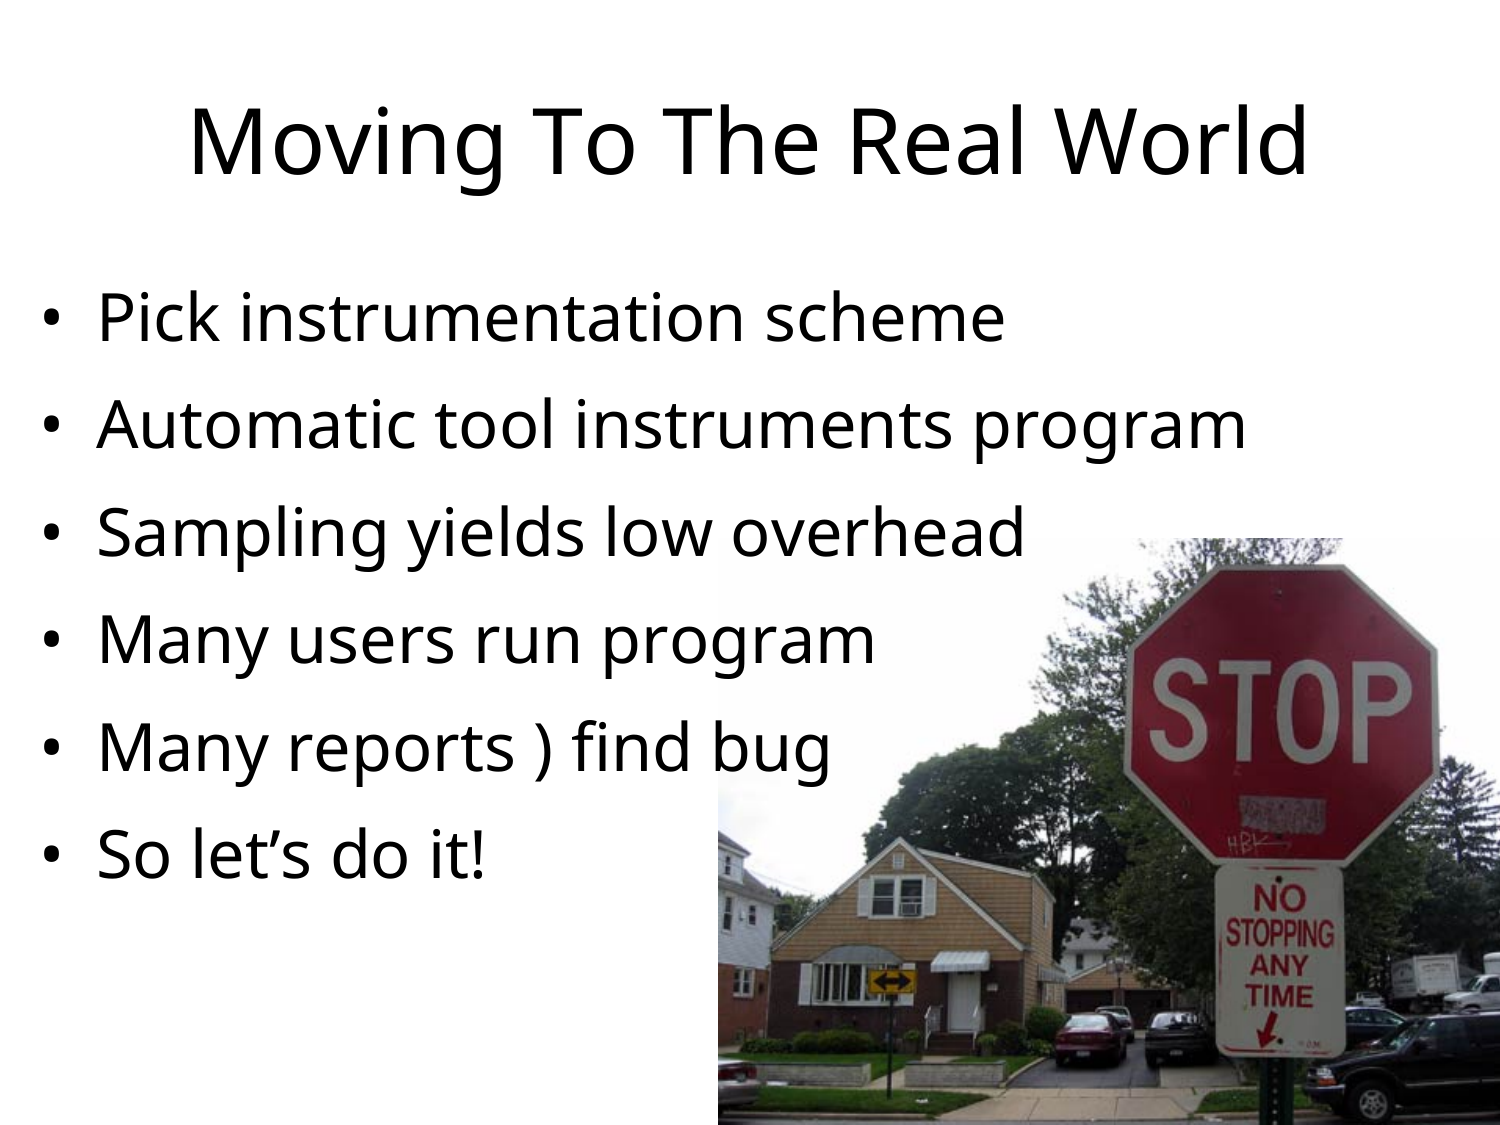

# Moving To The Real World
Pick instrumentation scheme
Automatic tool instruments program
Sampling yields low overhead
Many users run program
Many reports ) find bug
So let’s do it!
34